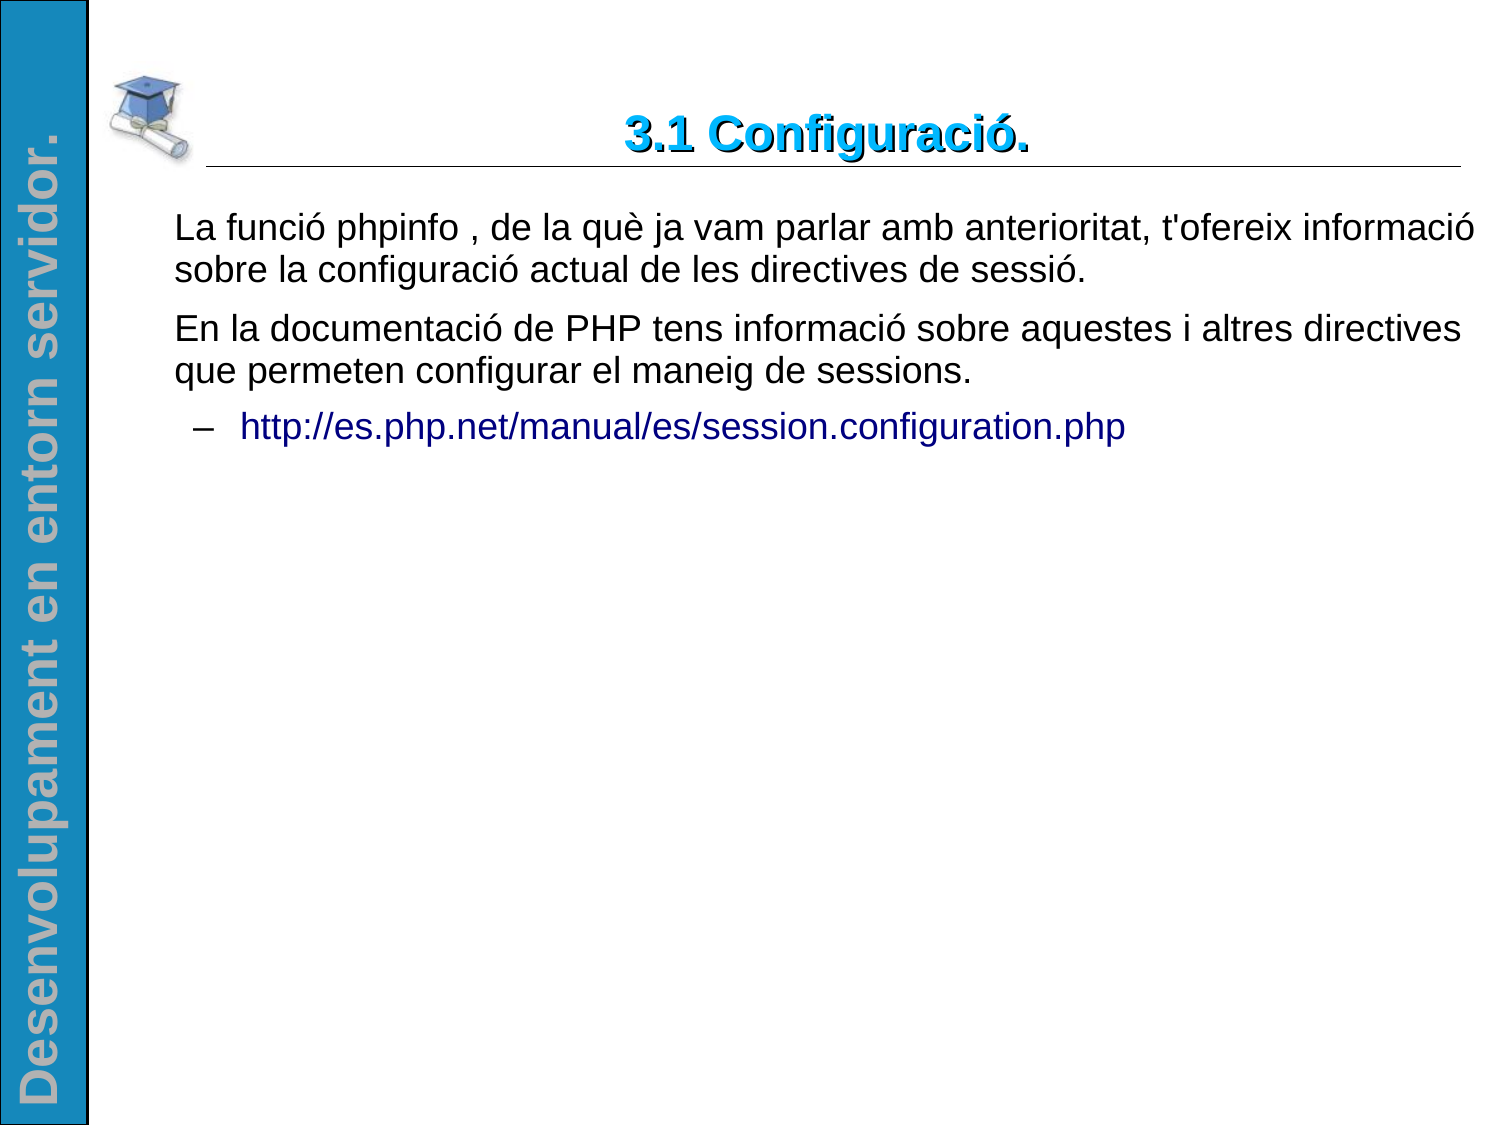

# 3.1 Configuració.
La funció phpinfo , de la què ja vam parlar amb anterioritat, t'ofereix informació sobre la configuració actual de les directives de sessió.
En la documentació de PHP tens informació sobre aquestes i altres directives que permeten configurar el maneig de sessions.
http://es.php.net/manual/es/session.configuration.php